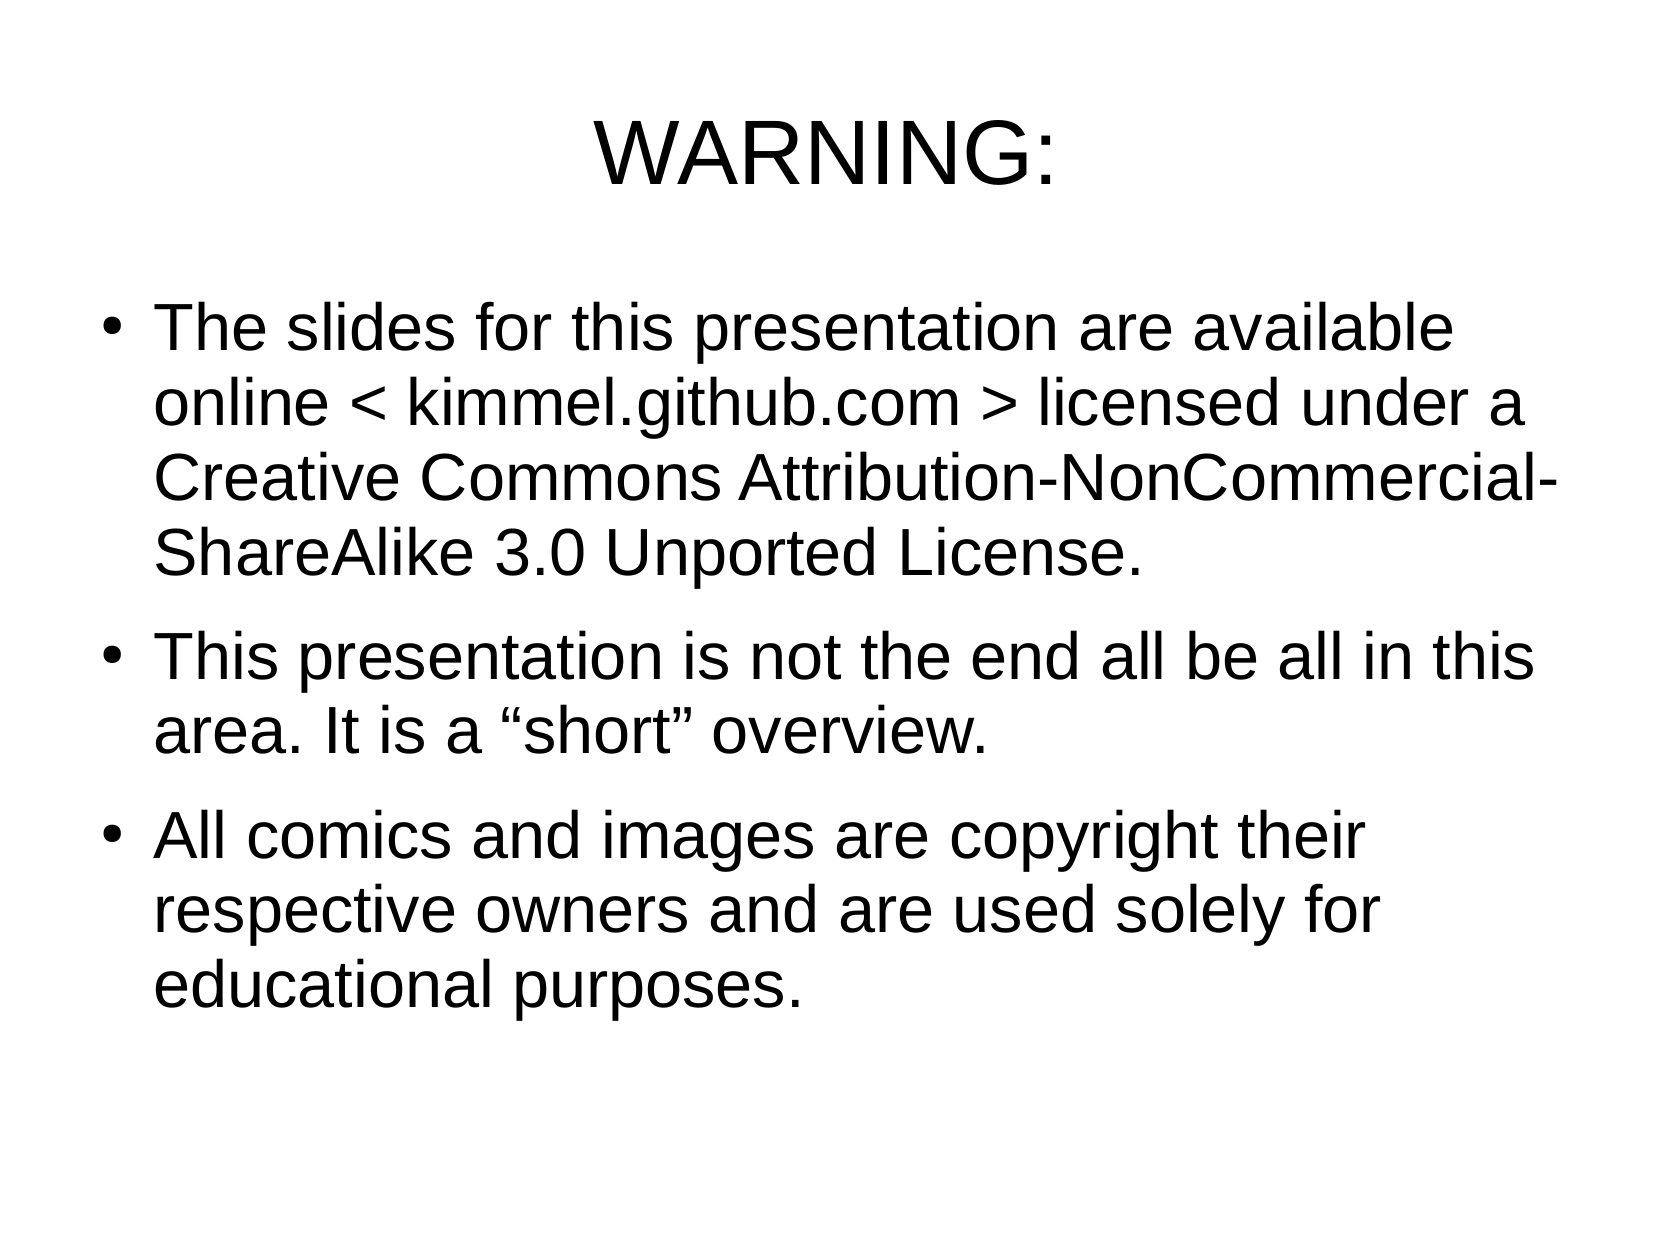

# WARNING:
The slides for this presentation are available online < kimmel.github.com > licensed under a Creative Commons Attribution-NonCommercial-ShareAlike 3.0 Unported License.
This presentation is not the end all be all in this area. It is a “short” overview.
All comics and images are copyright their respective owners and are used solely for educational purposes.